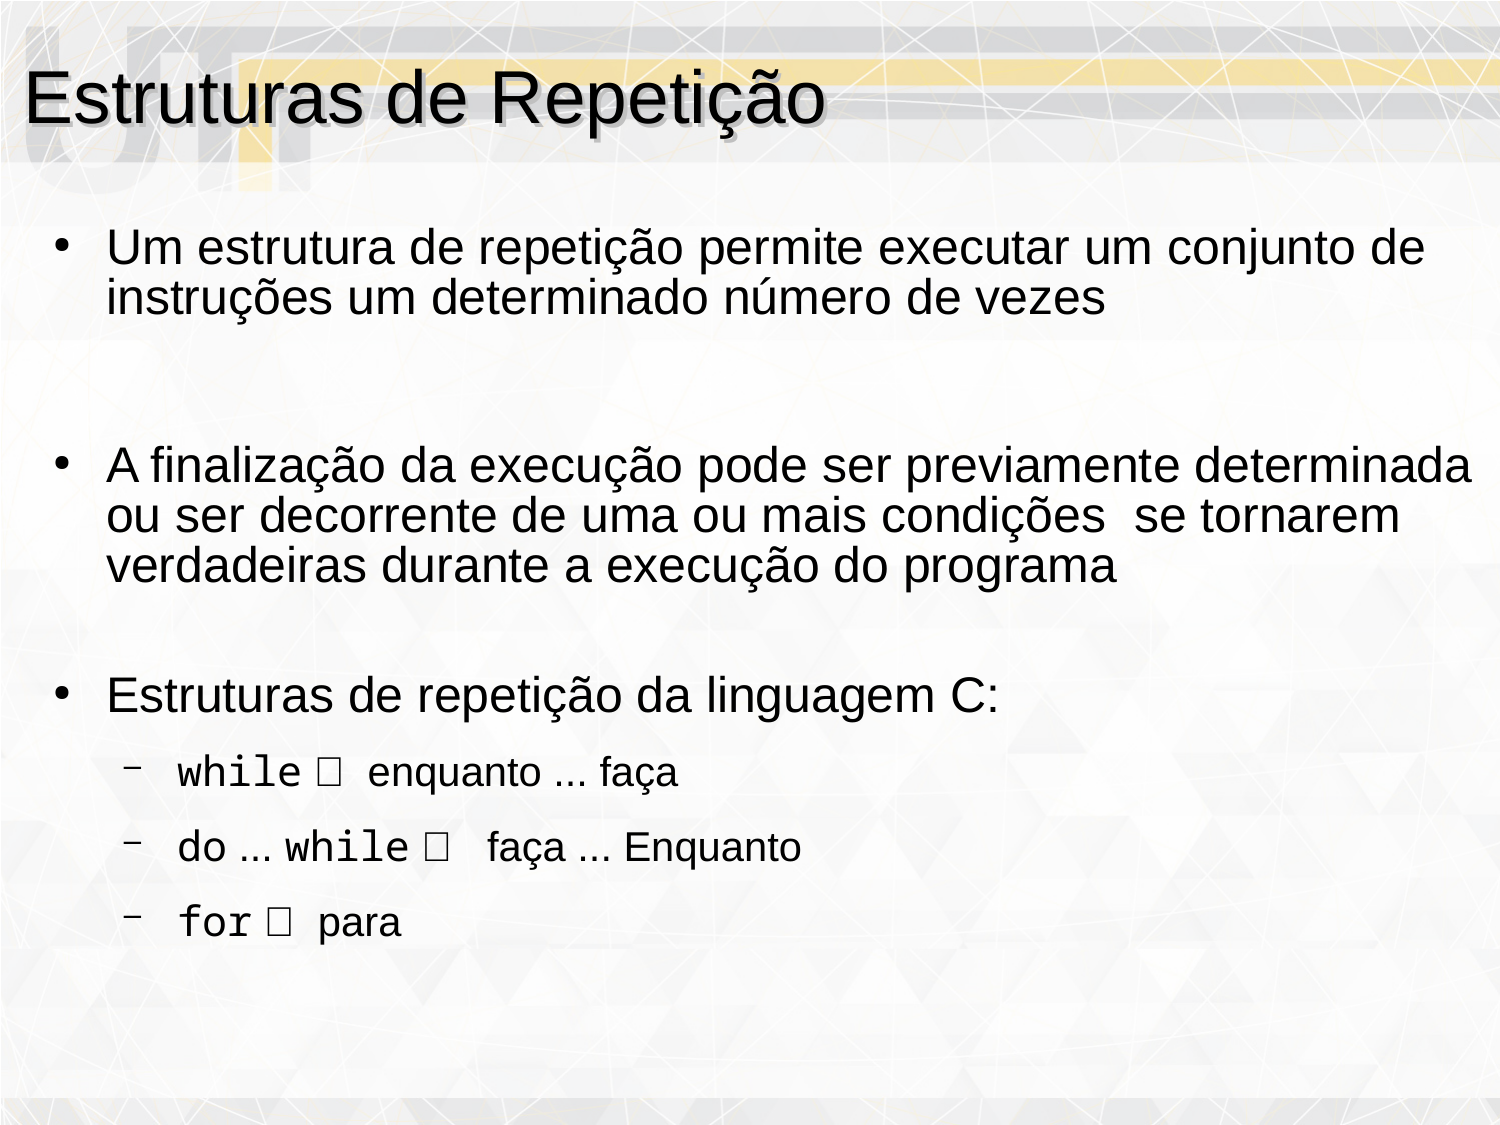

# Estruturas de Repetição
Um estrutura de repetição permite executar um conjunto de instruções um determinado número de vezes
A finalização da execução pode ser previamente determinada ou ser decorrente de uma ou mais condições se tornarem verdadeiras durante a execução do programa
Estruturas de repetição da linguagem C:
while  enquanto ... faça
do ... while  faça ... Enquanto
for  para